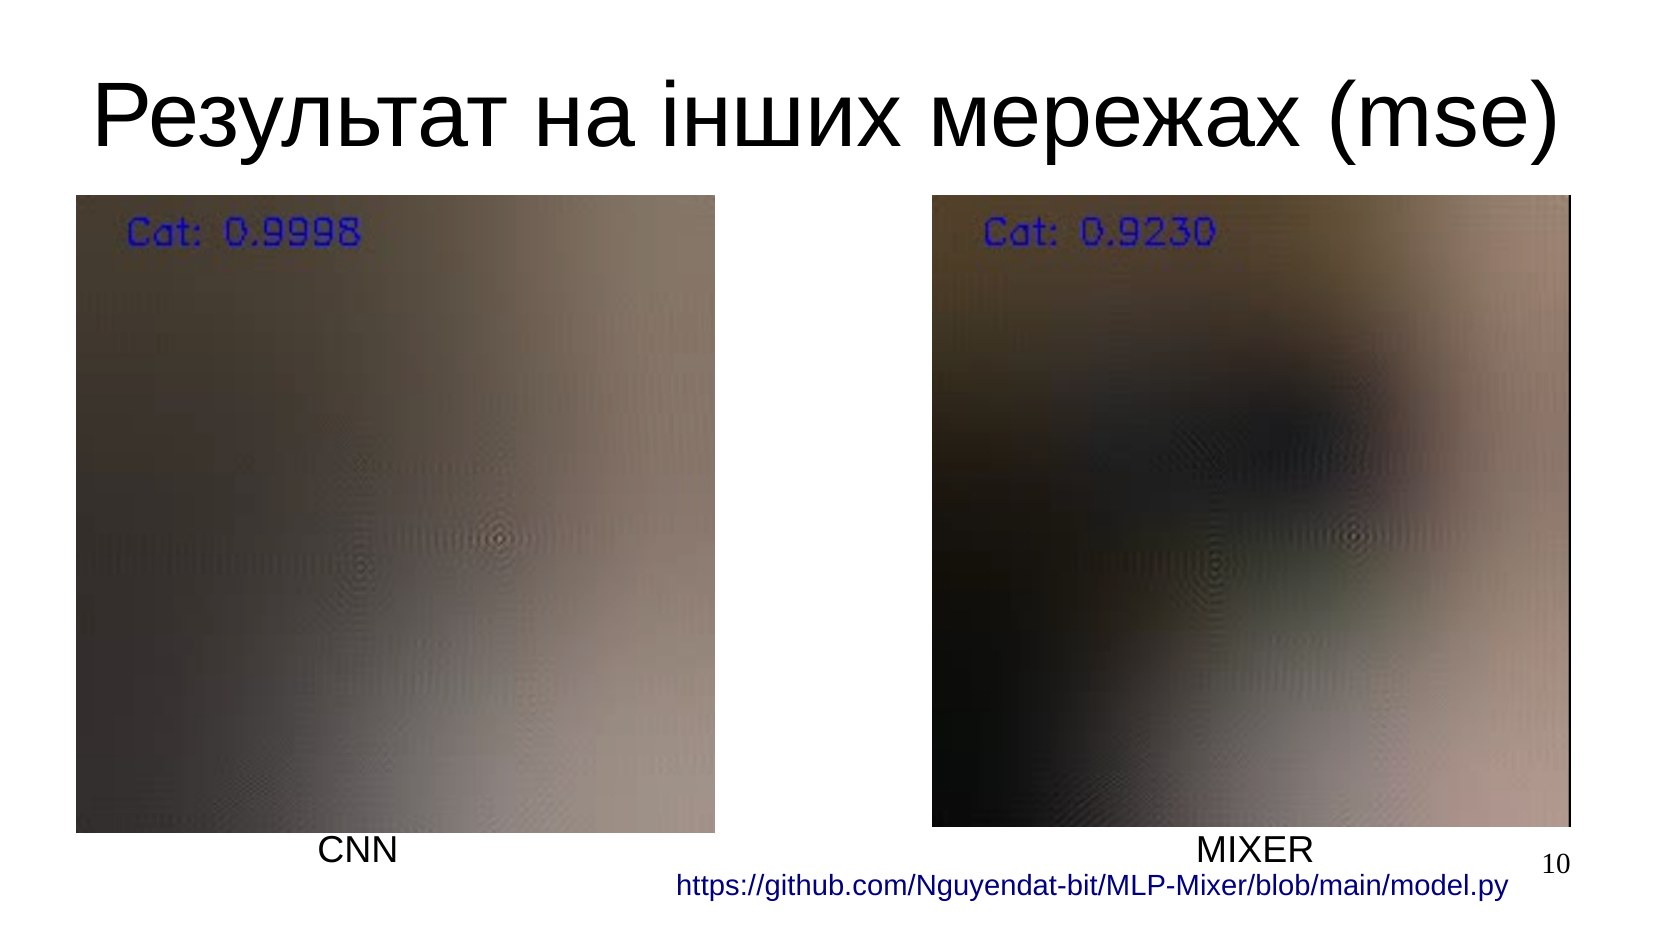

# Результат на інших мережах (mse)
СNN
MIXER
10
https://github.com/Nguyendat-bit/MLP-Mixer/blob/main/model.py